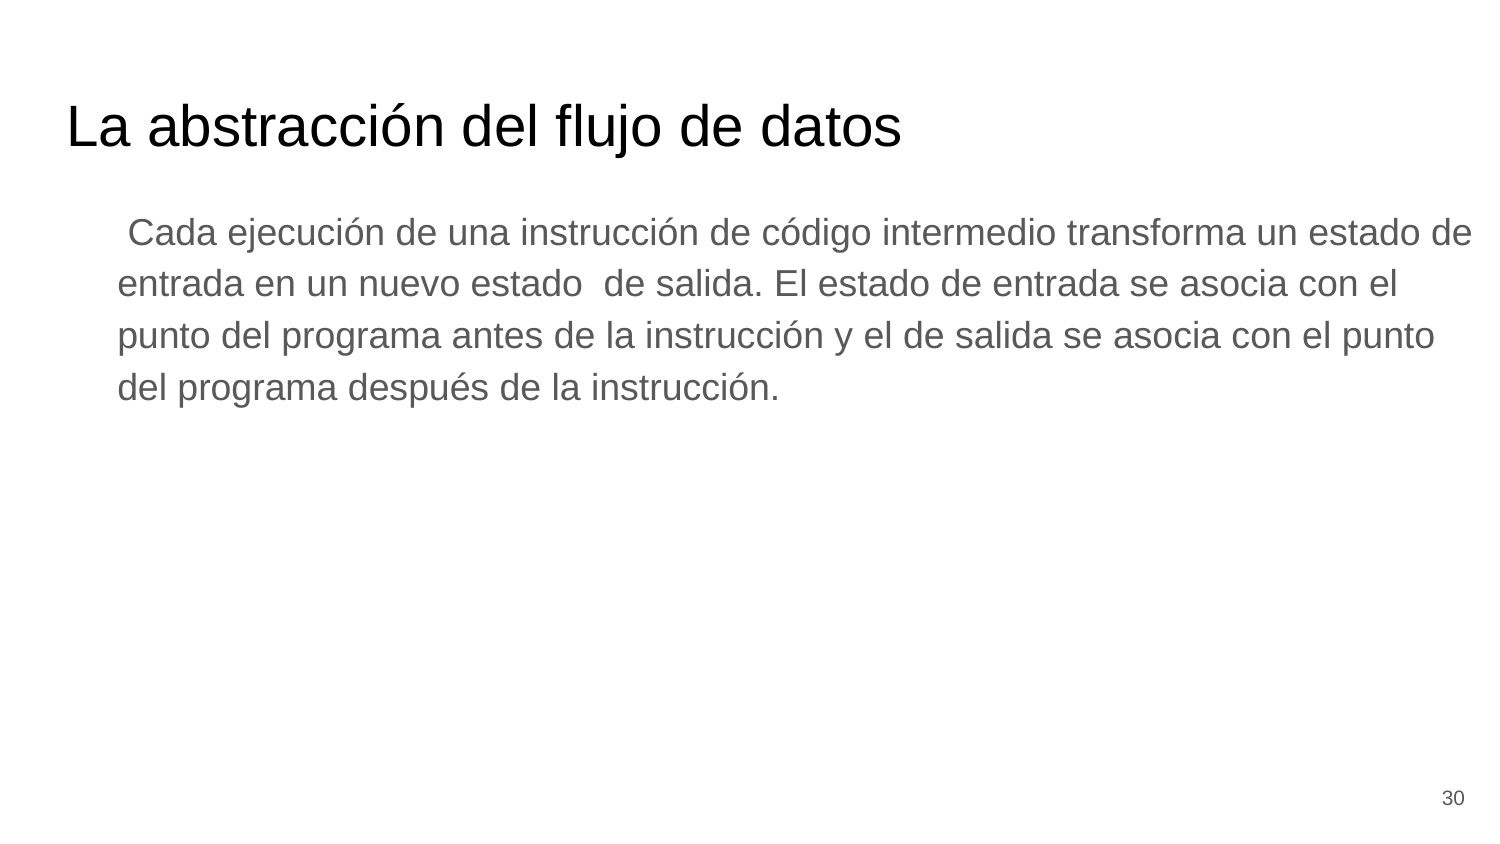

# La abstracción del flujo de datos
 Cada ejecución de una instrucción de código intermedio transforma un estado de entrada en un nuevo estado de salida. El estado de entrada se asocia con el punto del programa antes de la instrucción y el de salida se asocia con el punto del programa después de la instrucción.